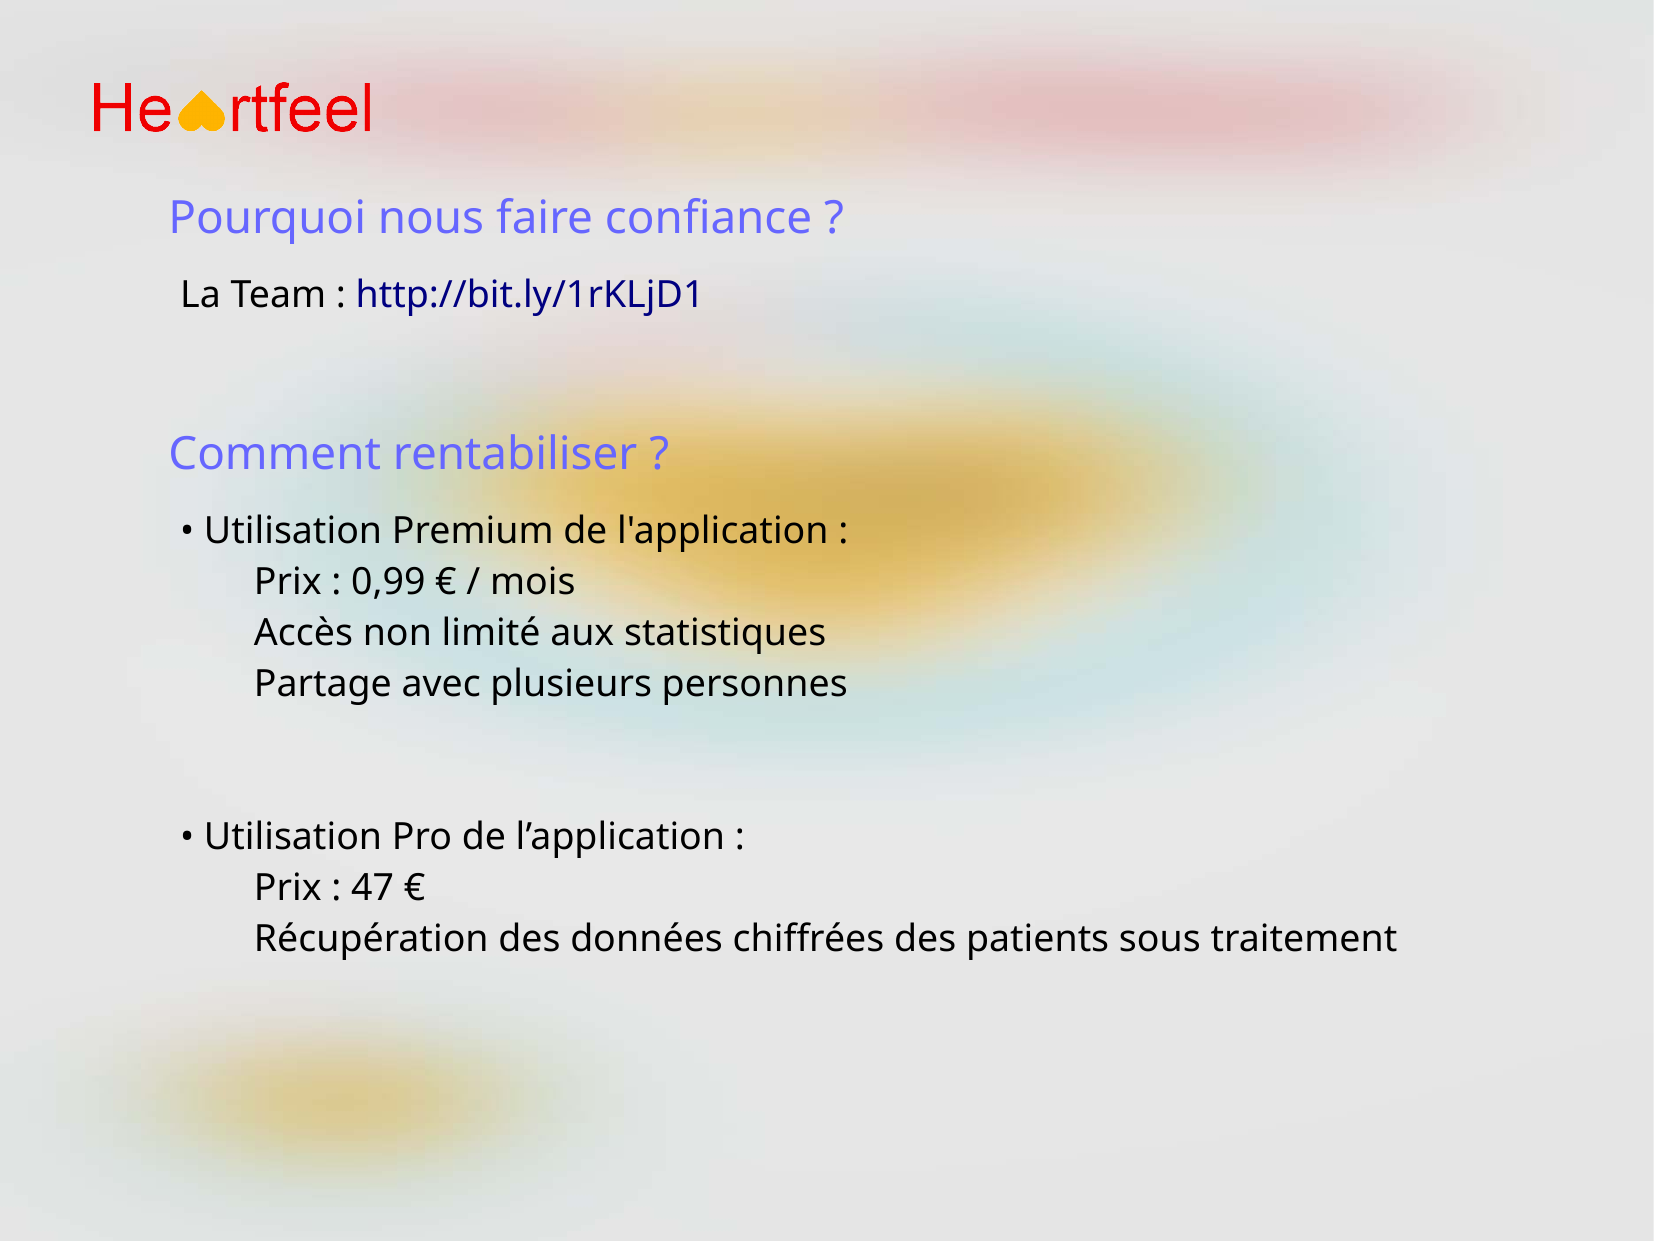

Pourquoi nous faire confiance ?
La Team : http://bit.ly/1rKLjD1
Comment rentabiliser ?
• Utilisation Premium de l'application :
	Prix : 0,99 € / mois
	Accès non limité aux statistiques
	Partage avec plusieurs personnes
• Utilisation Pro de l’application :
	Prix : 47 €
	Récupération des données chiffrées des patients sous traitement